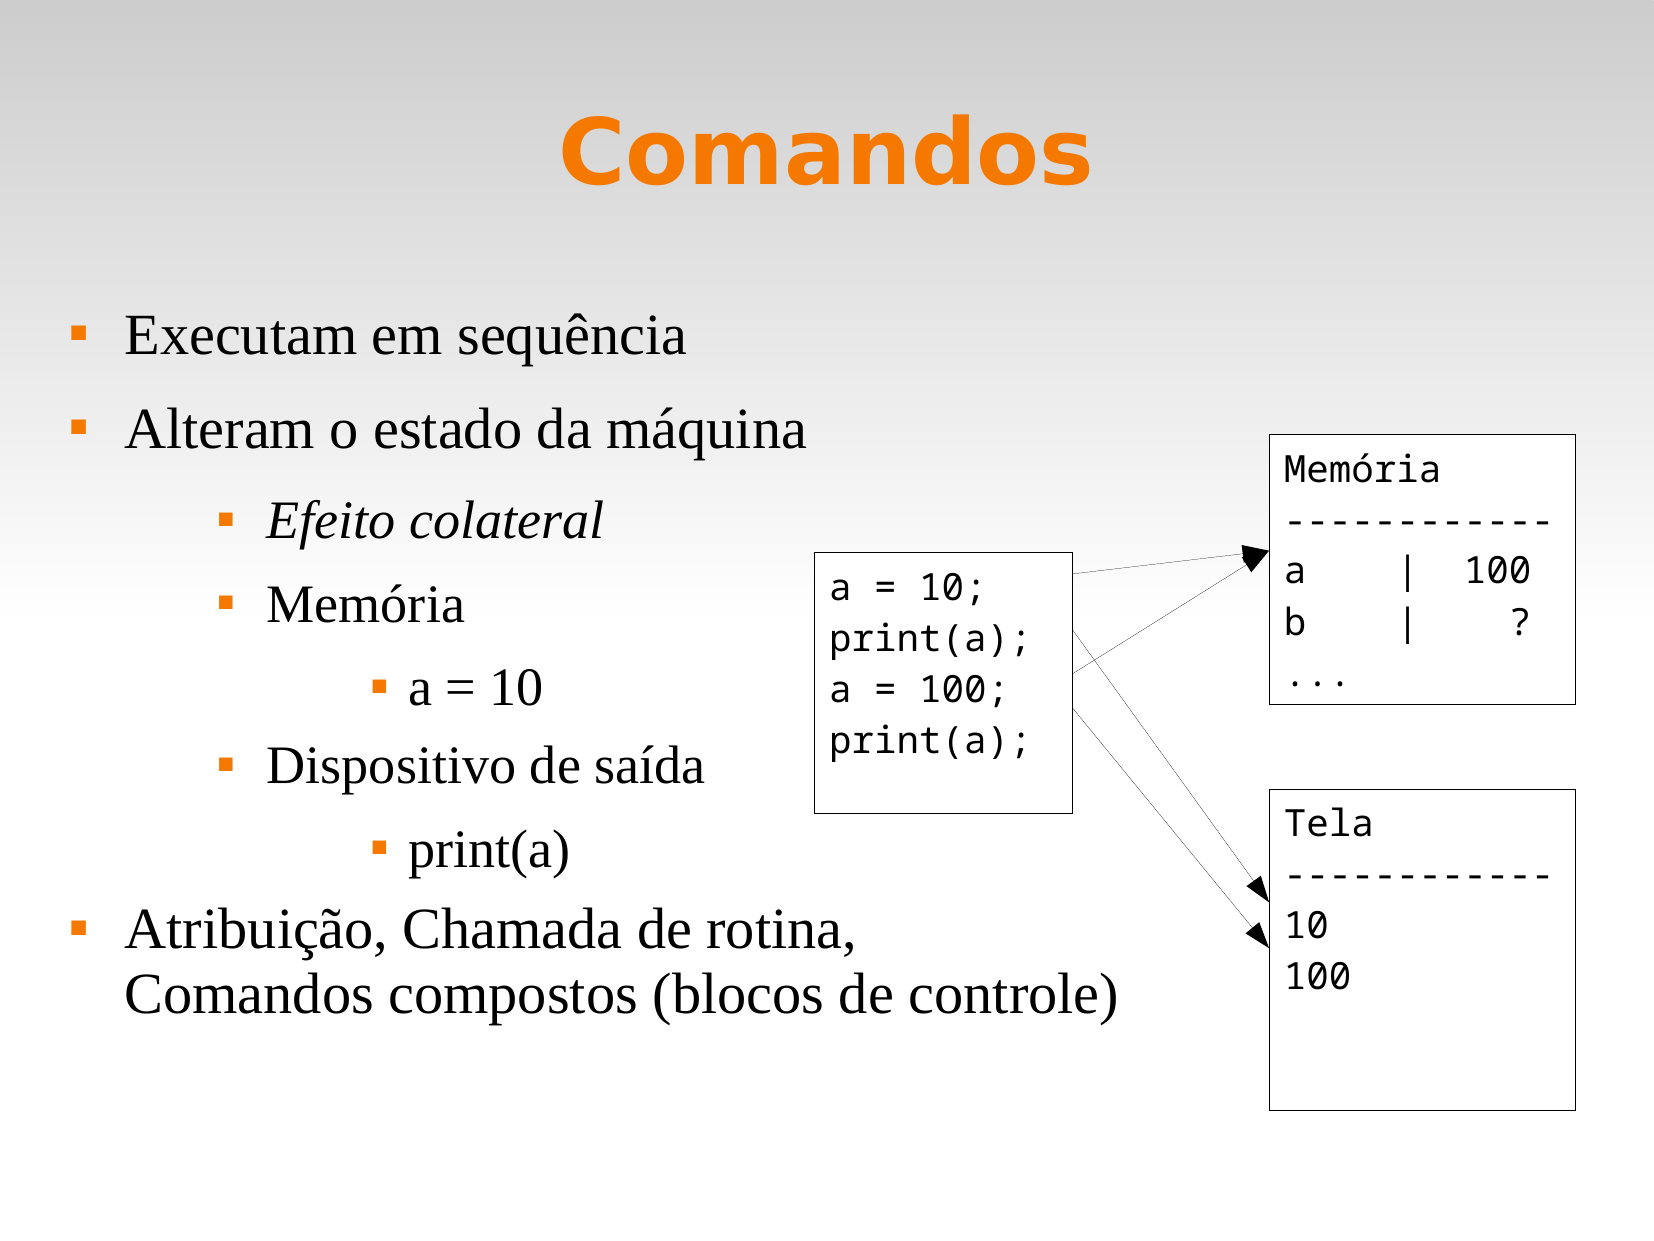

# Comandos
Executam em sequência
Alteram o estado da máquina
Efeito colateral
Memória
a = 10
Dispositivo de saída
print(a)
Atribuição, Chamada de rotina, Comandos compostos (blocos de controle)
Memória ------------
a | ?
b | ?
...
Memória ------------
a | 10
b | ?
...
Memória ------------
a | 100
b | ?
...
a = 10;
print(a);
a = 100;
print(a);
Tela
------------
Tela
------------
10
Tela
------------
10
100